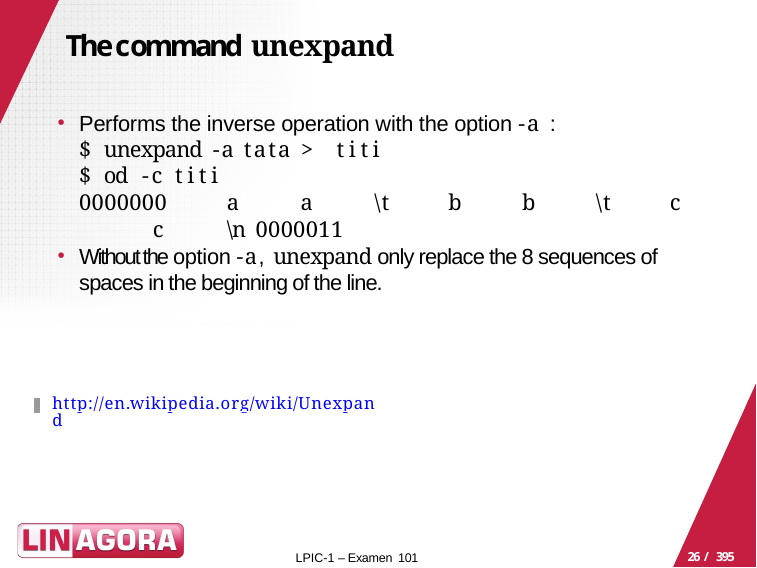

The command unexpand
Performs the inverse operation with the option -a :
$ unexpand -a tata > titi
$ od -c titi
0000000	a	a	\t	b	b	\t	c	c	\n 0000011
Without the option -a, unexpand only replace the 8 sequences of spaces in the beginning of the line.
http://en.wikipedia.org/wiki/Unexpand
LPIC-1 – Examen 101